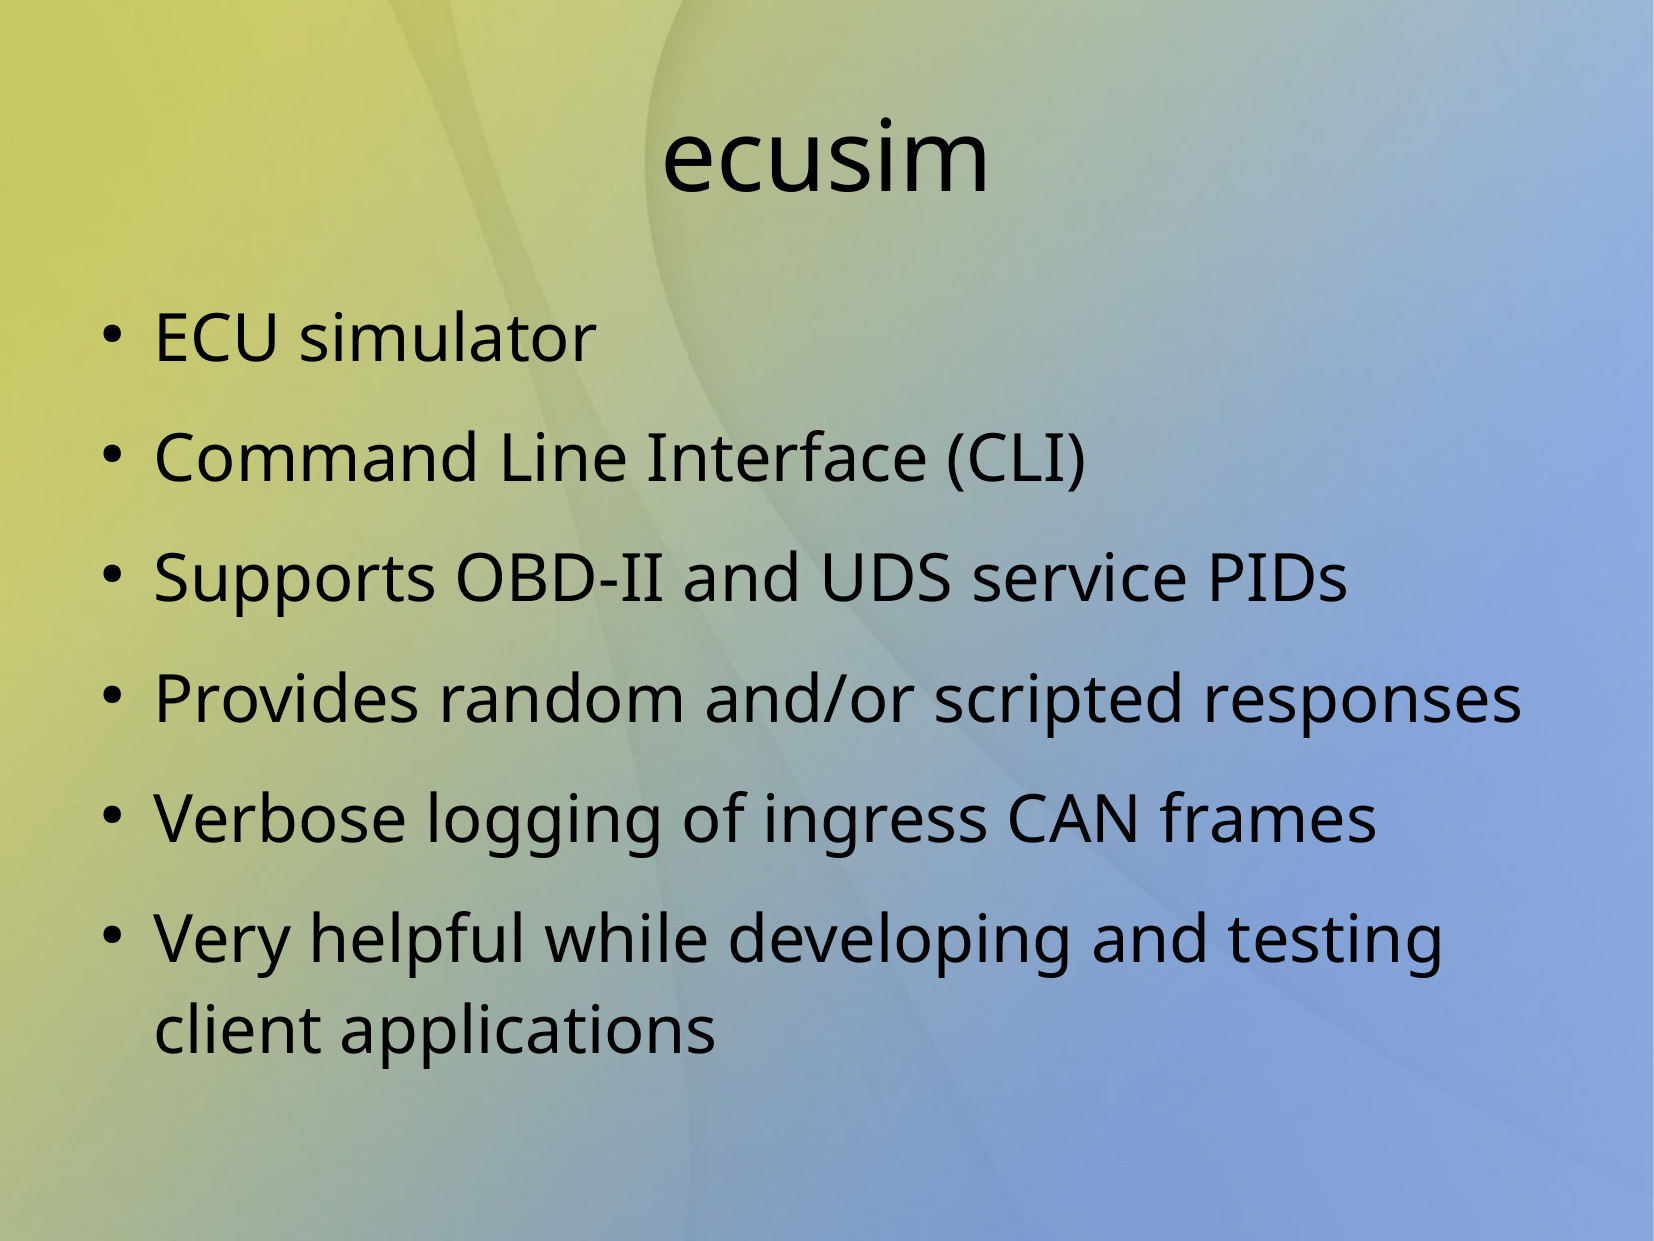

# ecusim
ECU simulator
Command Line Interface (CLI)
Supports OBD-II and UDS service PIDs
Provides random and/or scripted responses
Verbose logging of ingress CAN frames
Very helpful while developing and testing client applications